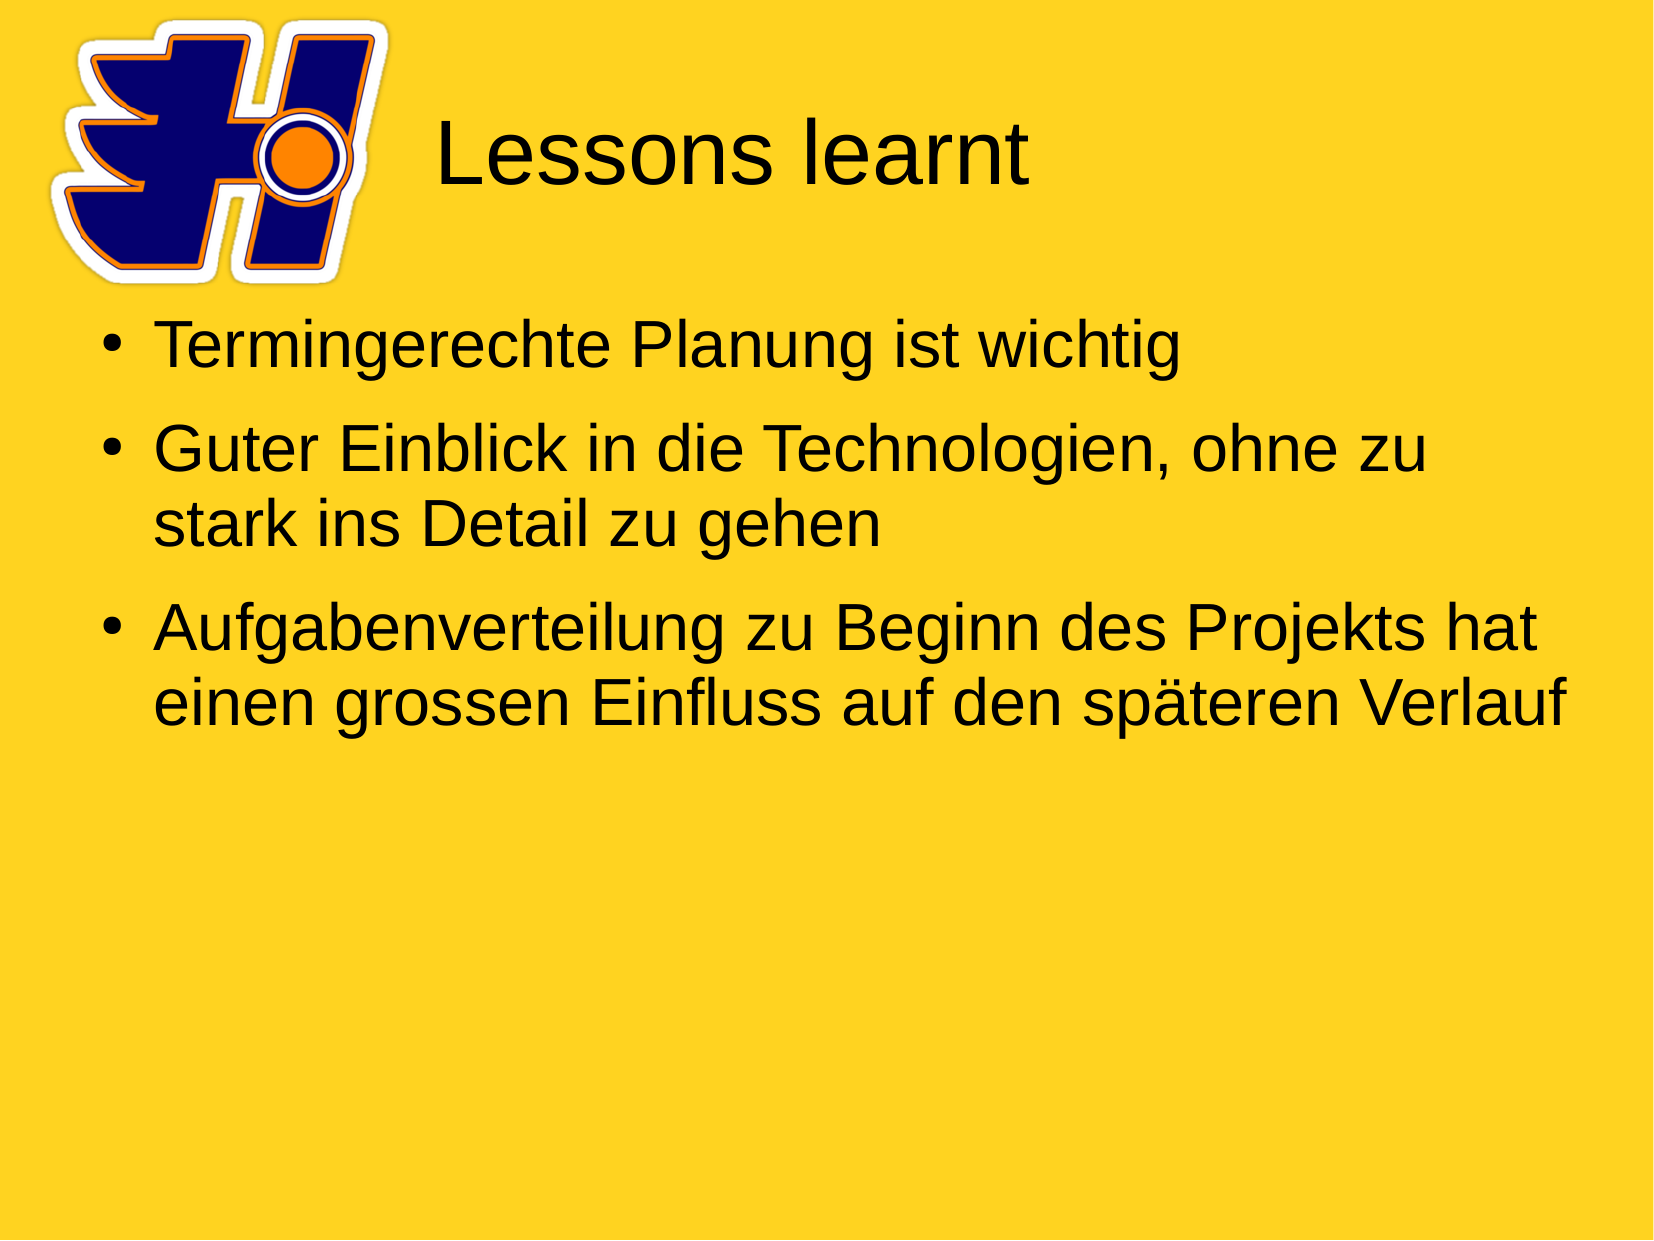

# Lessons learnt
Termingerechte Planung ist wichtig
Guter Einblick in die Technologien, ohne zu stark ins Detail zu gehen
Aufgabenverteilung zu Beginn des Projekts hat einen grossen Einfluss auf den späteren Verlauf